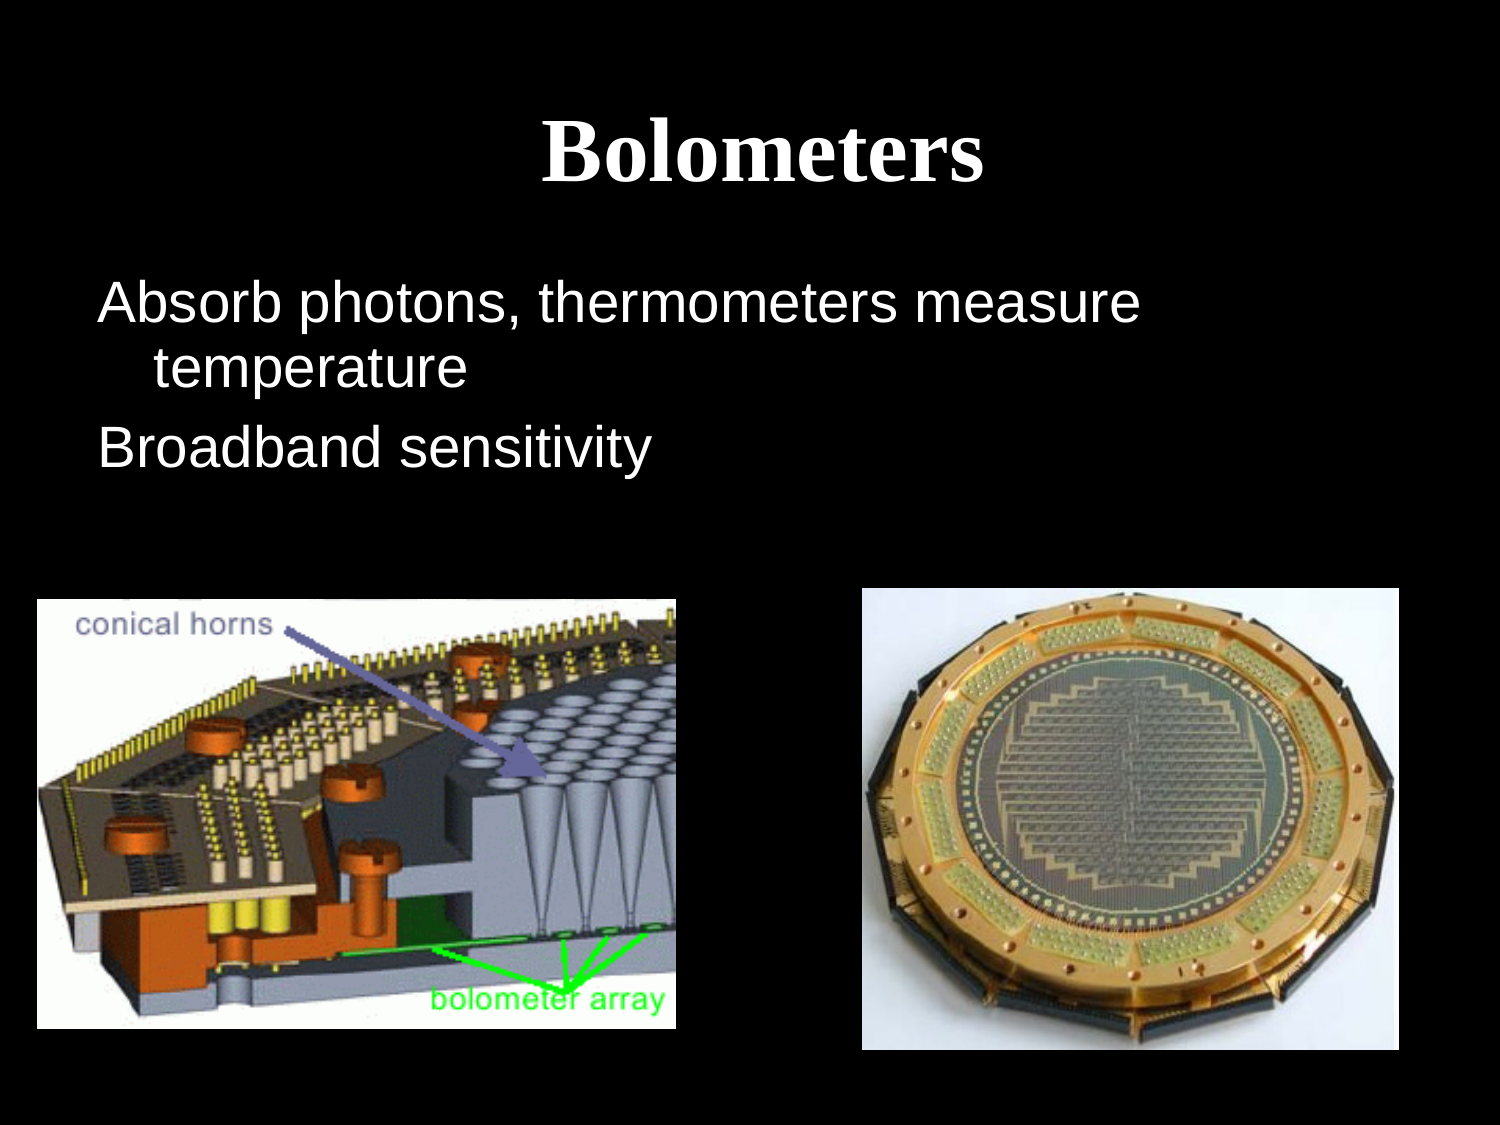

# Bolometers
Absorb photons, thermometers measure temperature
Broadband sensitivity